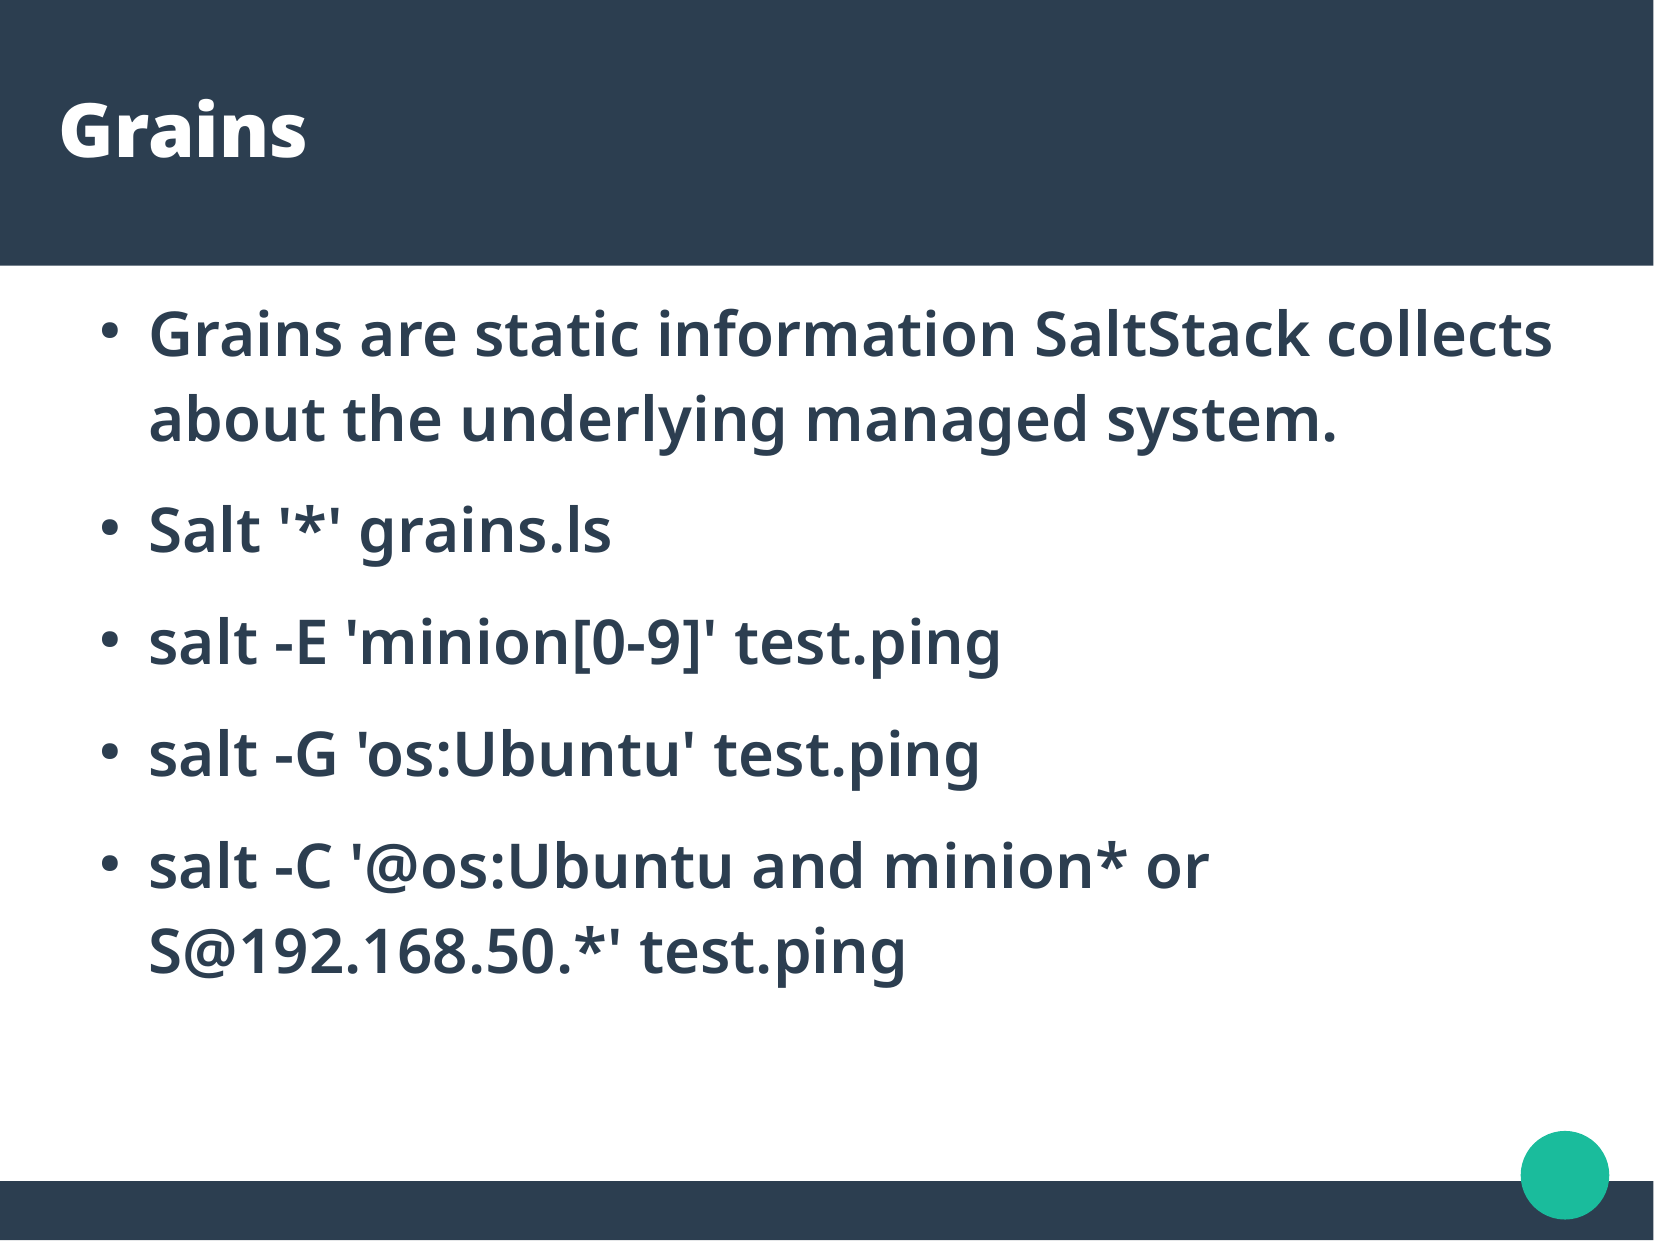

# Grains
Grains are static information SaltStack collects about the underlying managed system.
Salt '*' grains.ls
salt -E 'minion[0-9]' test.ping
salt -G 'os:Ubuntu' test.ping
salt -C '@os:Ubuntu and minion* or S@192.168.50.*' test.ping